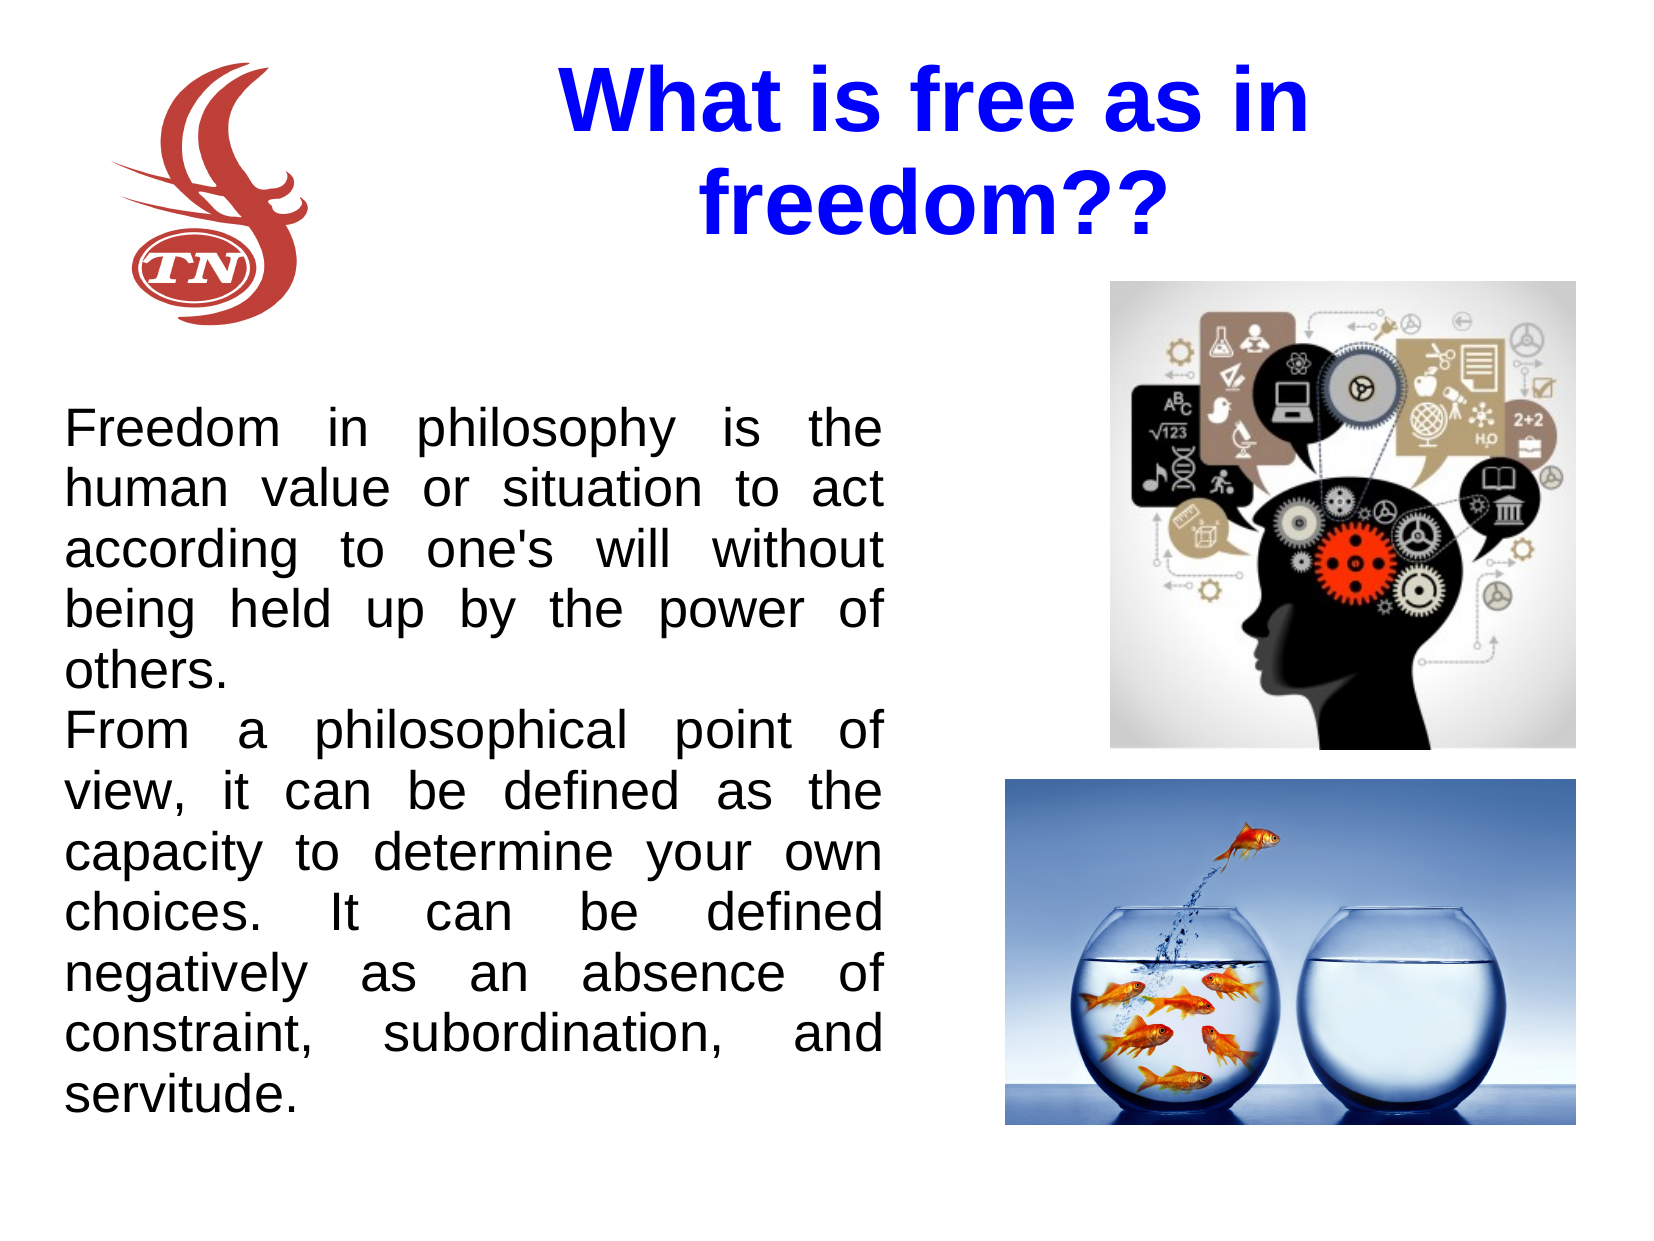

# What is free as in freedom??
Freedom in philosophy is the human value or situation to act according to one's will without being held up by the power of others.
From a philosophical point of view, it can be defined as the capacity to determine your own choices. It can be defined negatively as an absence of constraint, subordination, and servitude.